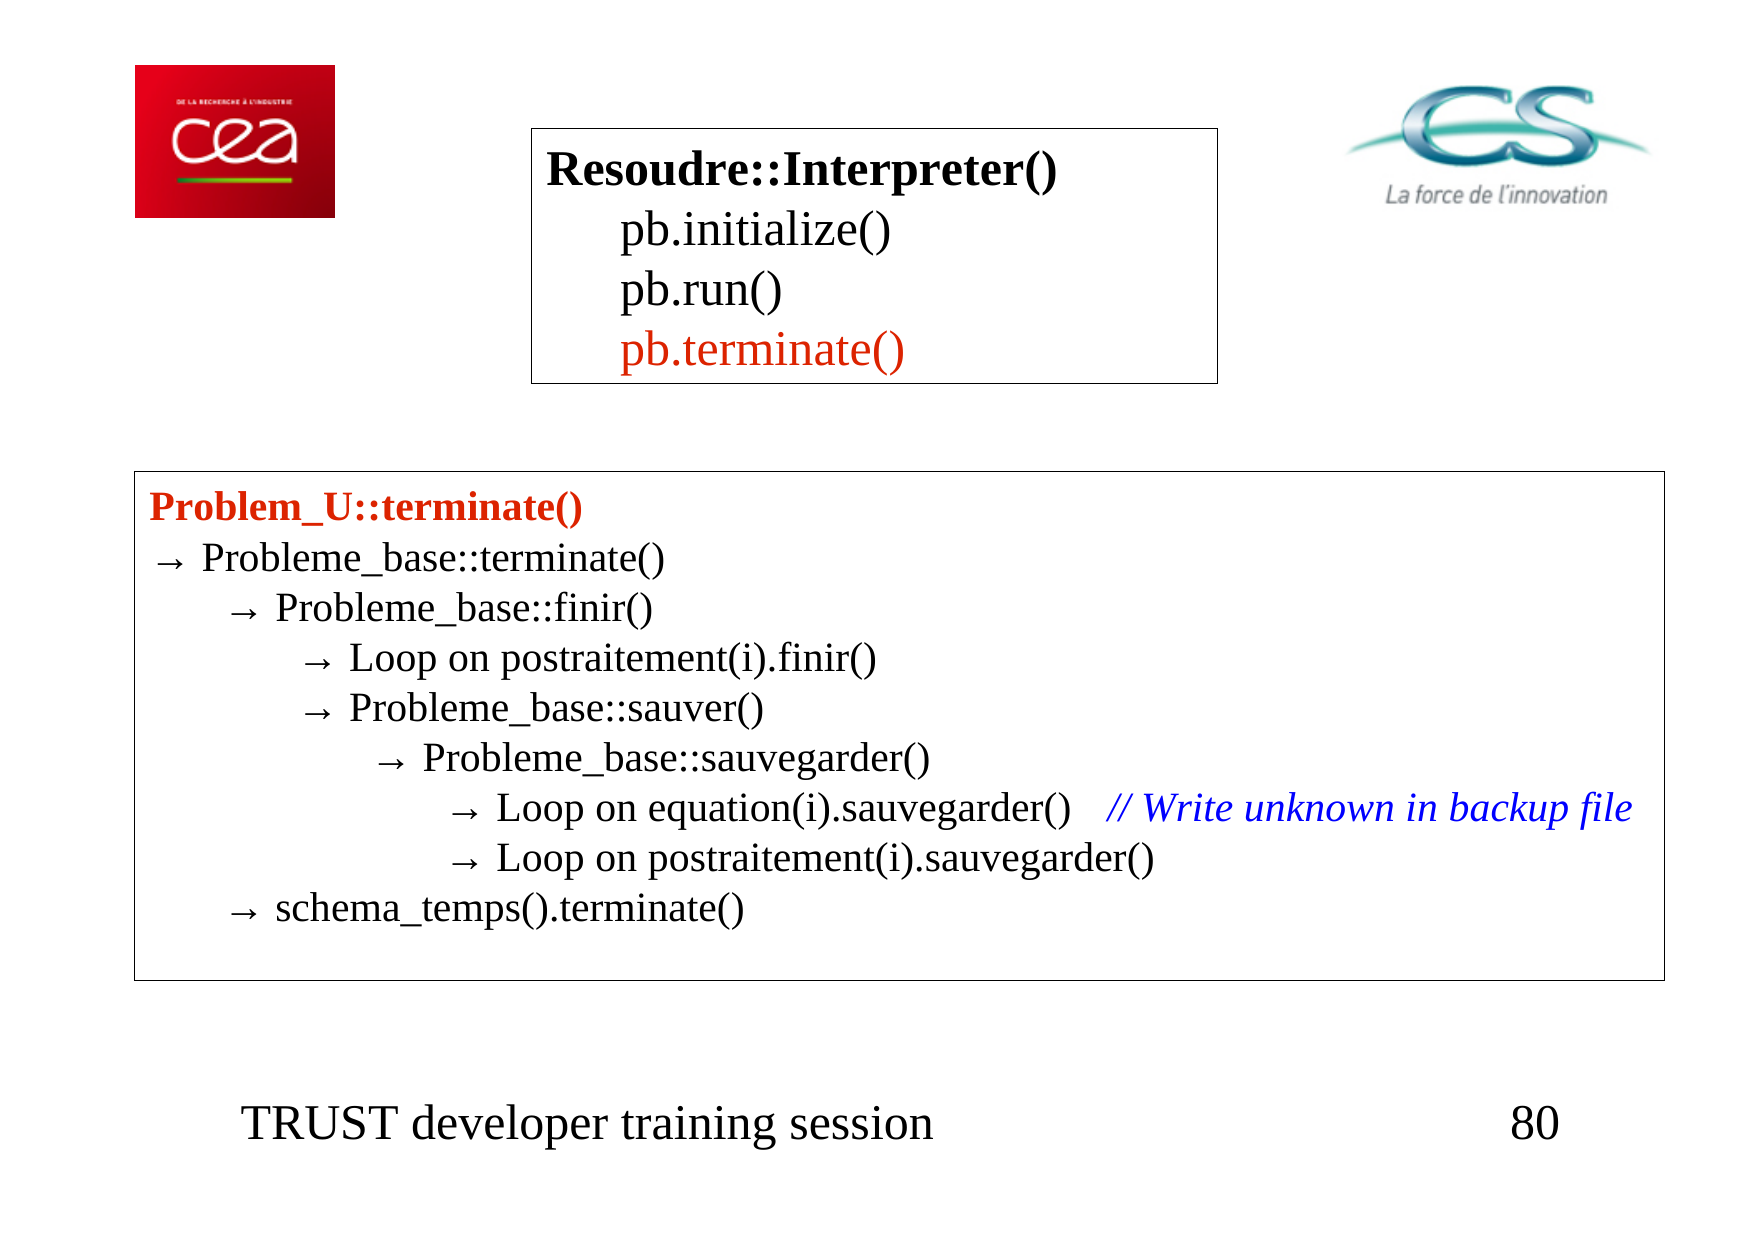

Resoudre::Interpreter()
	pb.initialize()
	pb.run()
	pb.terminate()
Problem_U::terminate()
→ Probleme_base::terminate()
	→ Probleme_base::finir()
		→ Loop on postraitement(i).finir()
		→ Probleme_base::sauver()
			→ Probleme_base::sauvegarder()
				→ Loop on equation(i).sauvegarder()	// Write unknown in backup file
				→ Loop on postraitement(i).sauvegarder()
	→ schema_temps().terminate()
TRUST developer training session
80